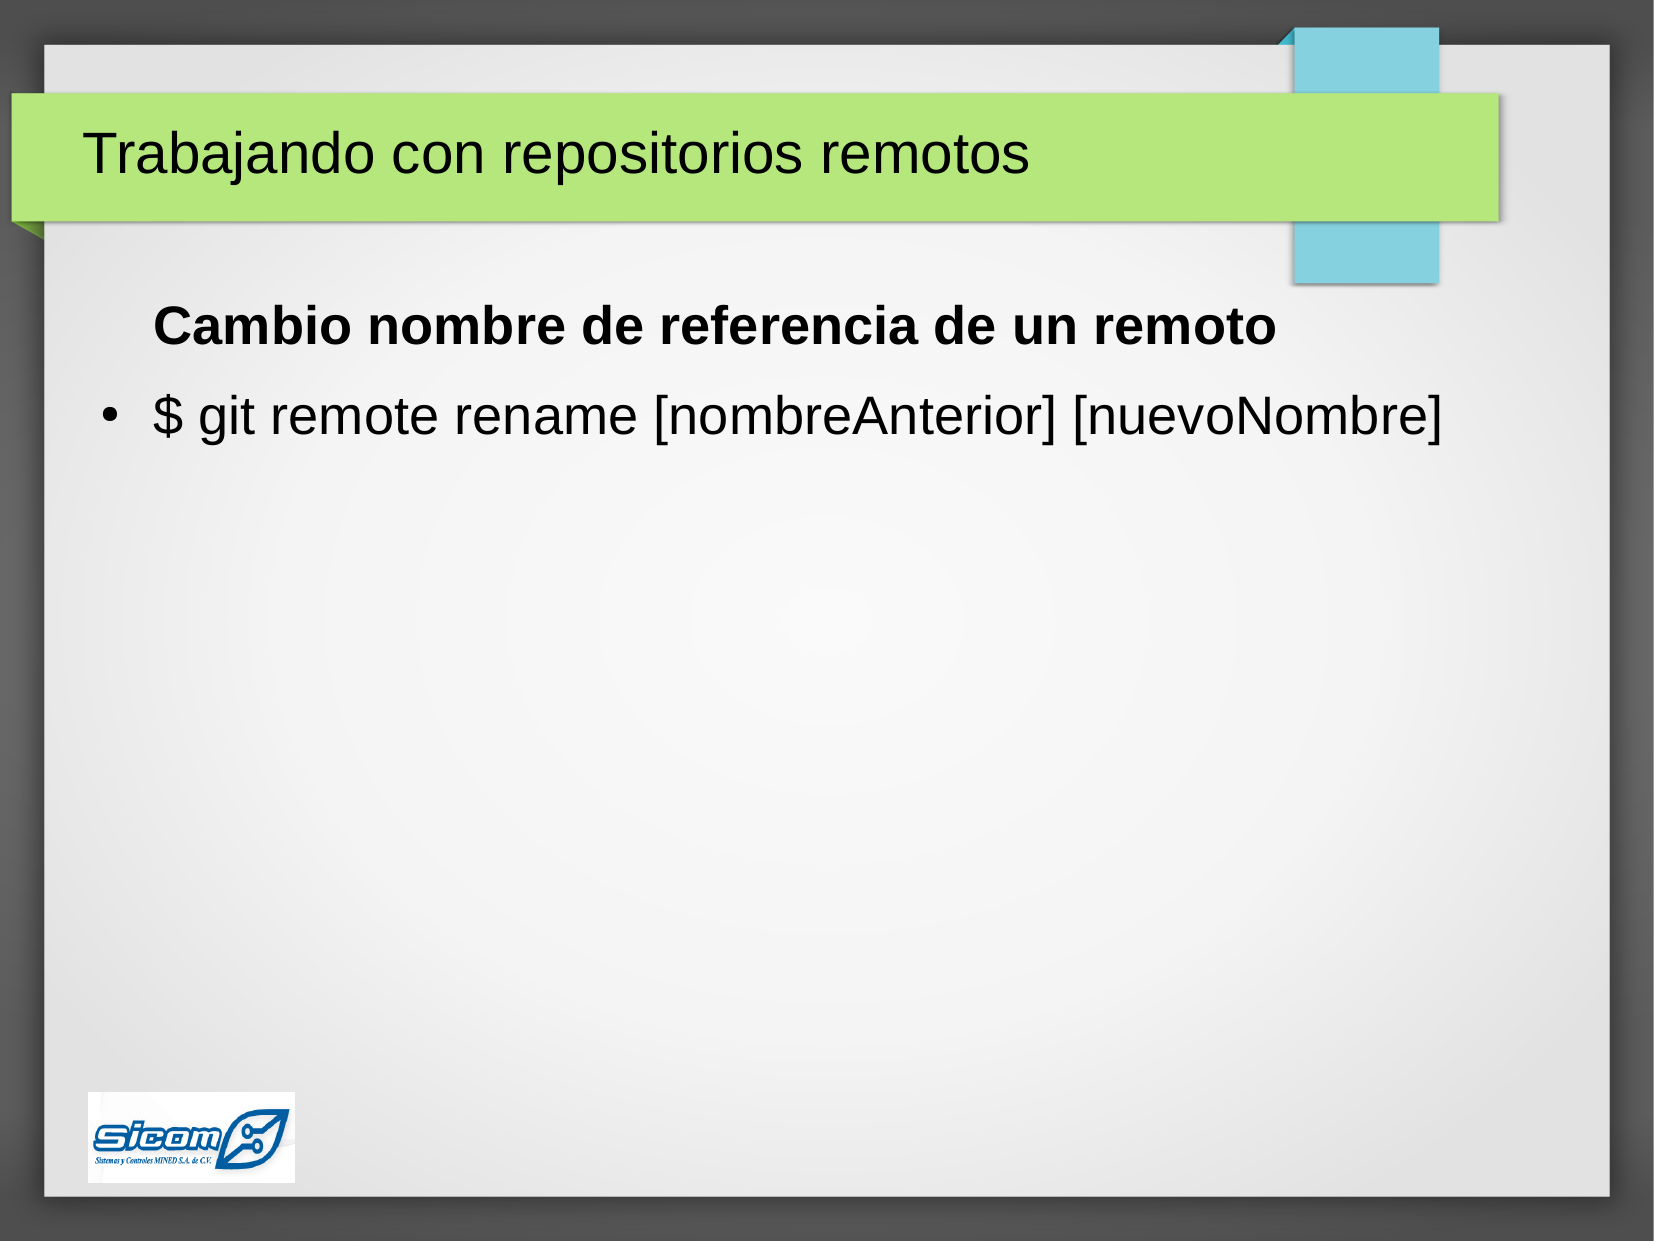

# Trabajando con repositorios remotos
Cambio nombre de referencia de un remoto
$ git remote rename [nombreAnterior] [nuevoNombre]